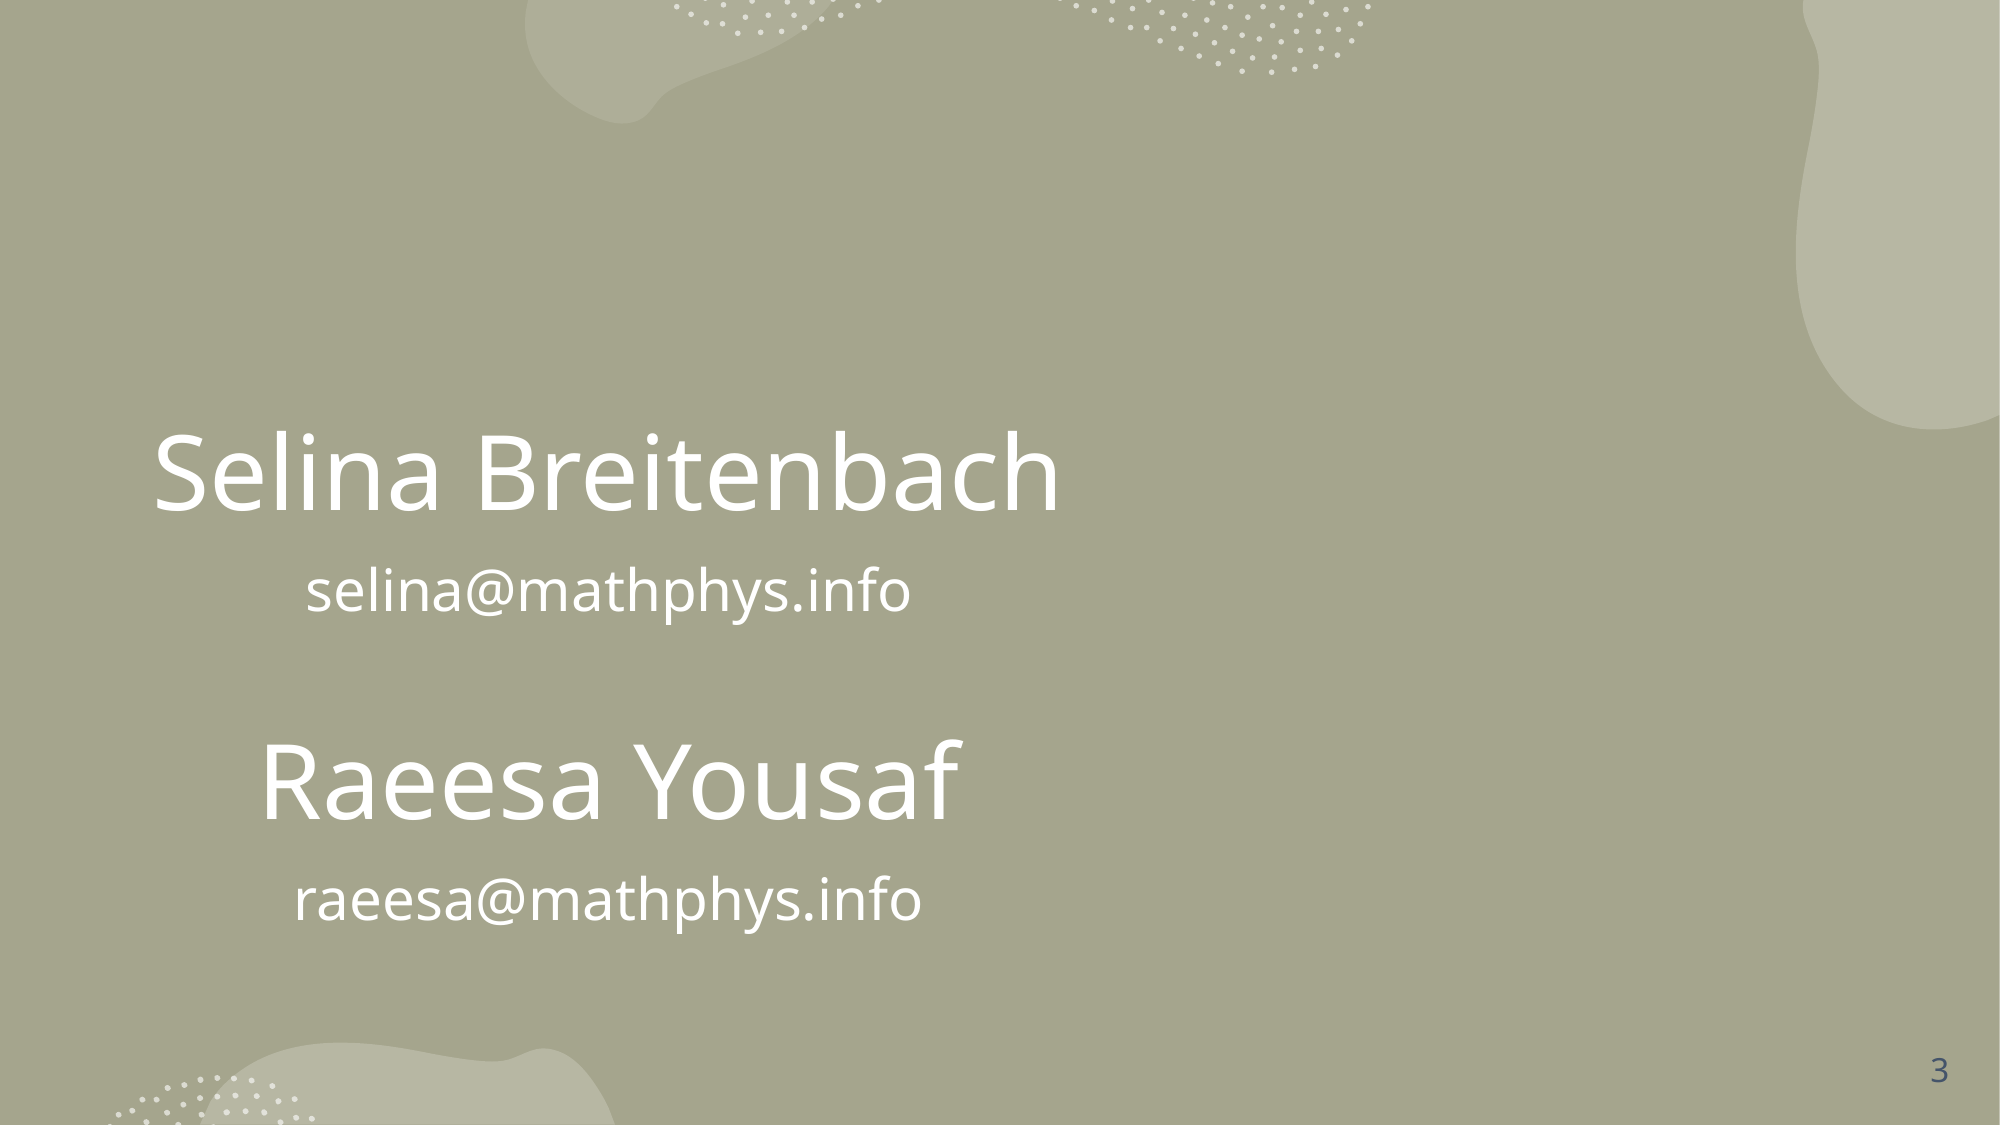

# Selina Breitenbach
selina@mathphys.info
Raeesa Yousaf
raeesa@mathphys.info